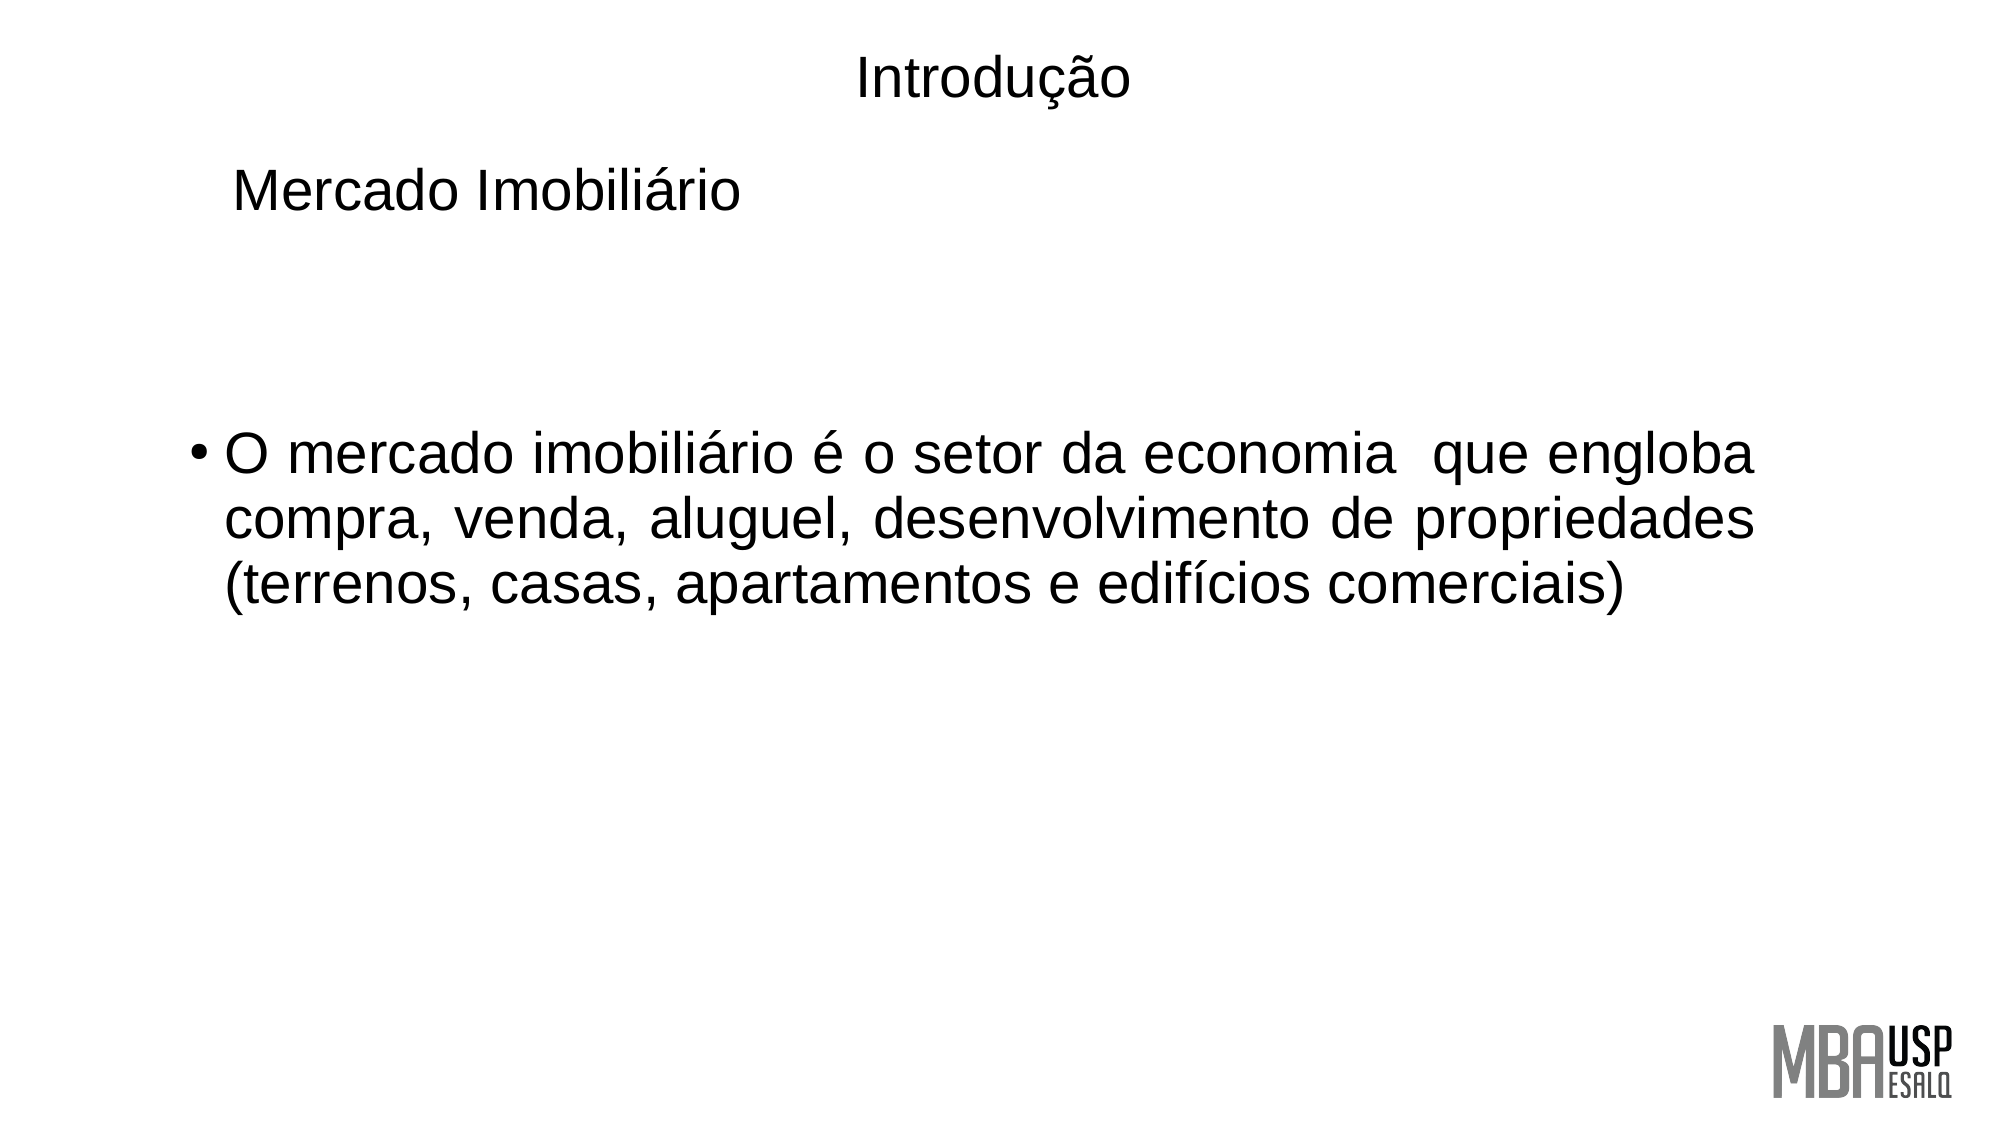

Introdução
	Mercado Imobiliário
O mercado imobiliário é o setor da economia que engloba compra, venda, aluguel, desenvolvimento de propriedades (terrenos, casas, apartamentos e edifícios comerciais)